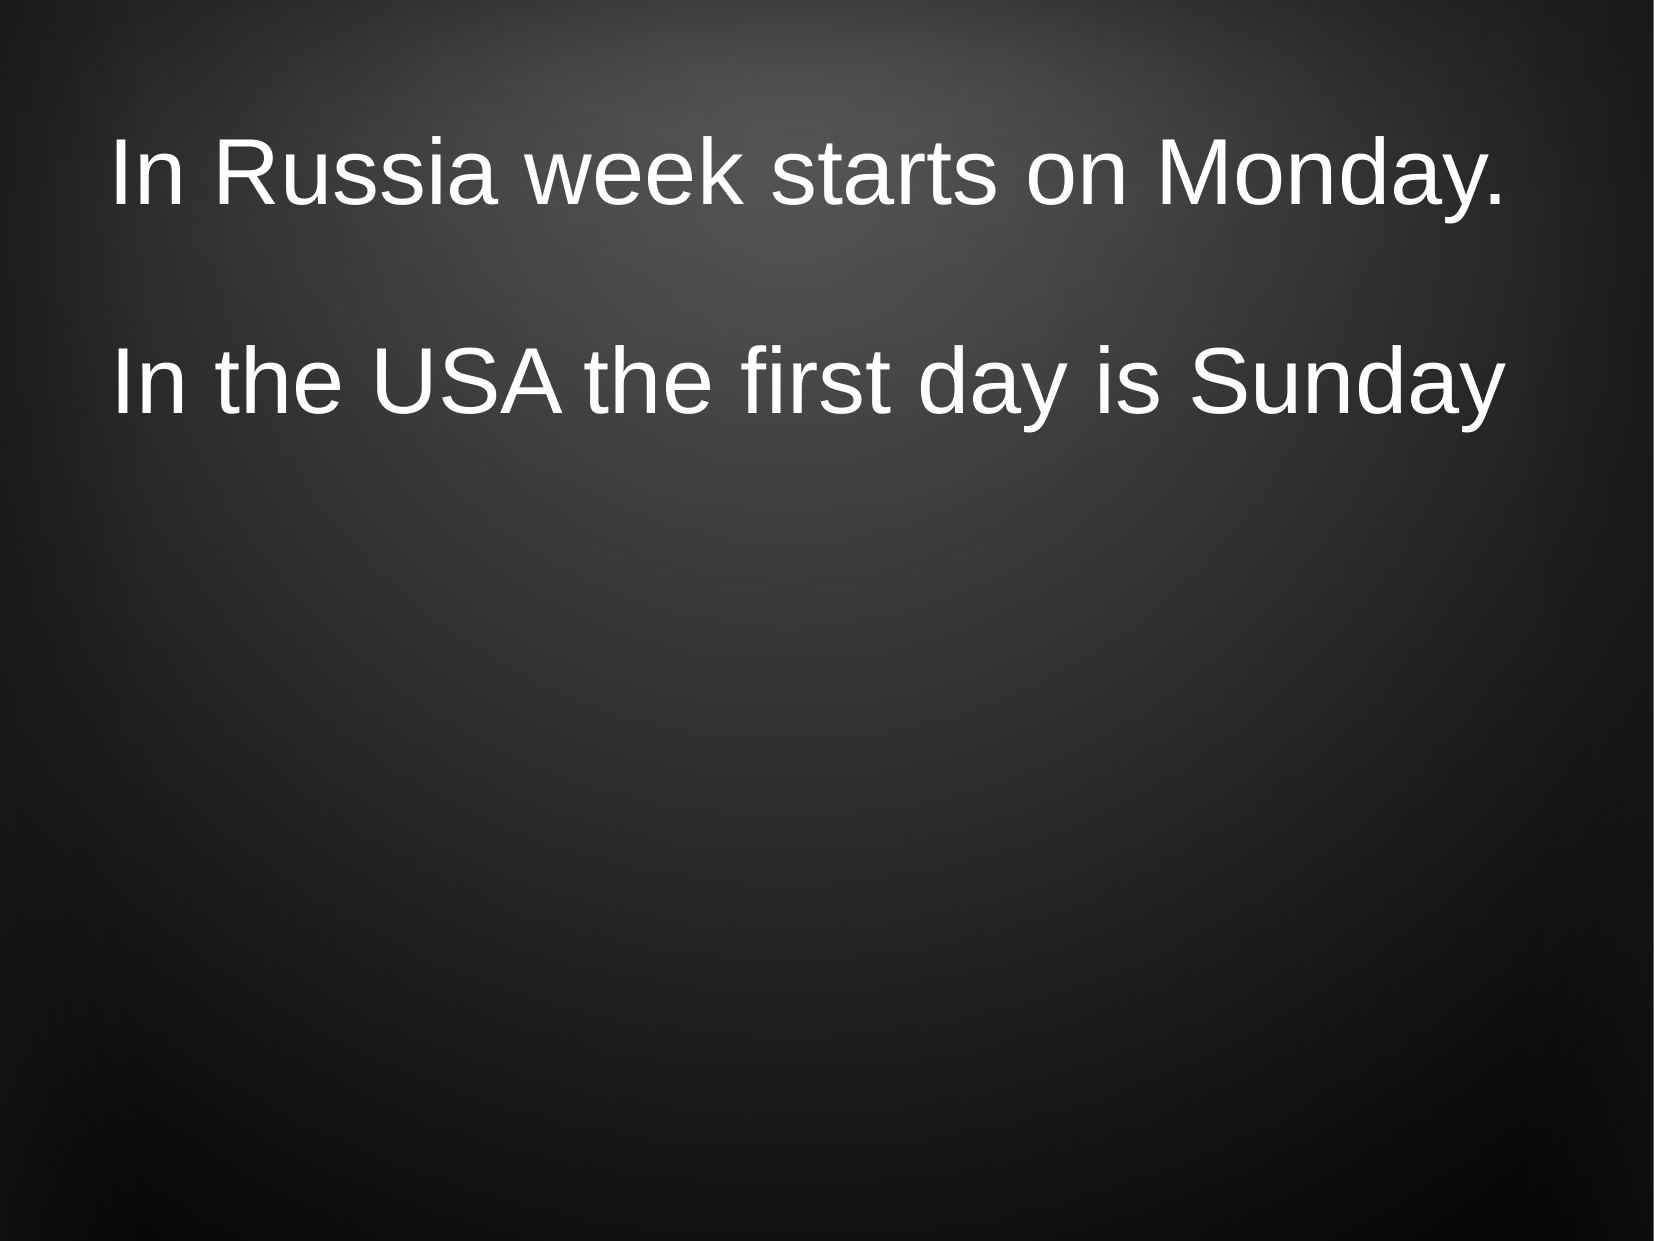

In Russia week starts on Monday.
In the USA the first day is Sunday